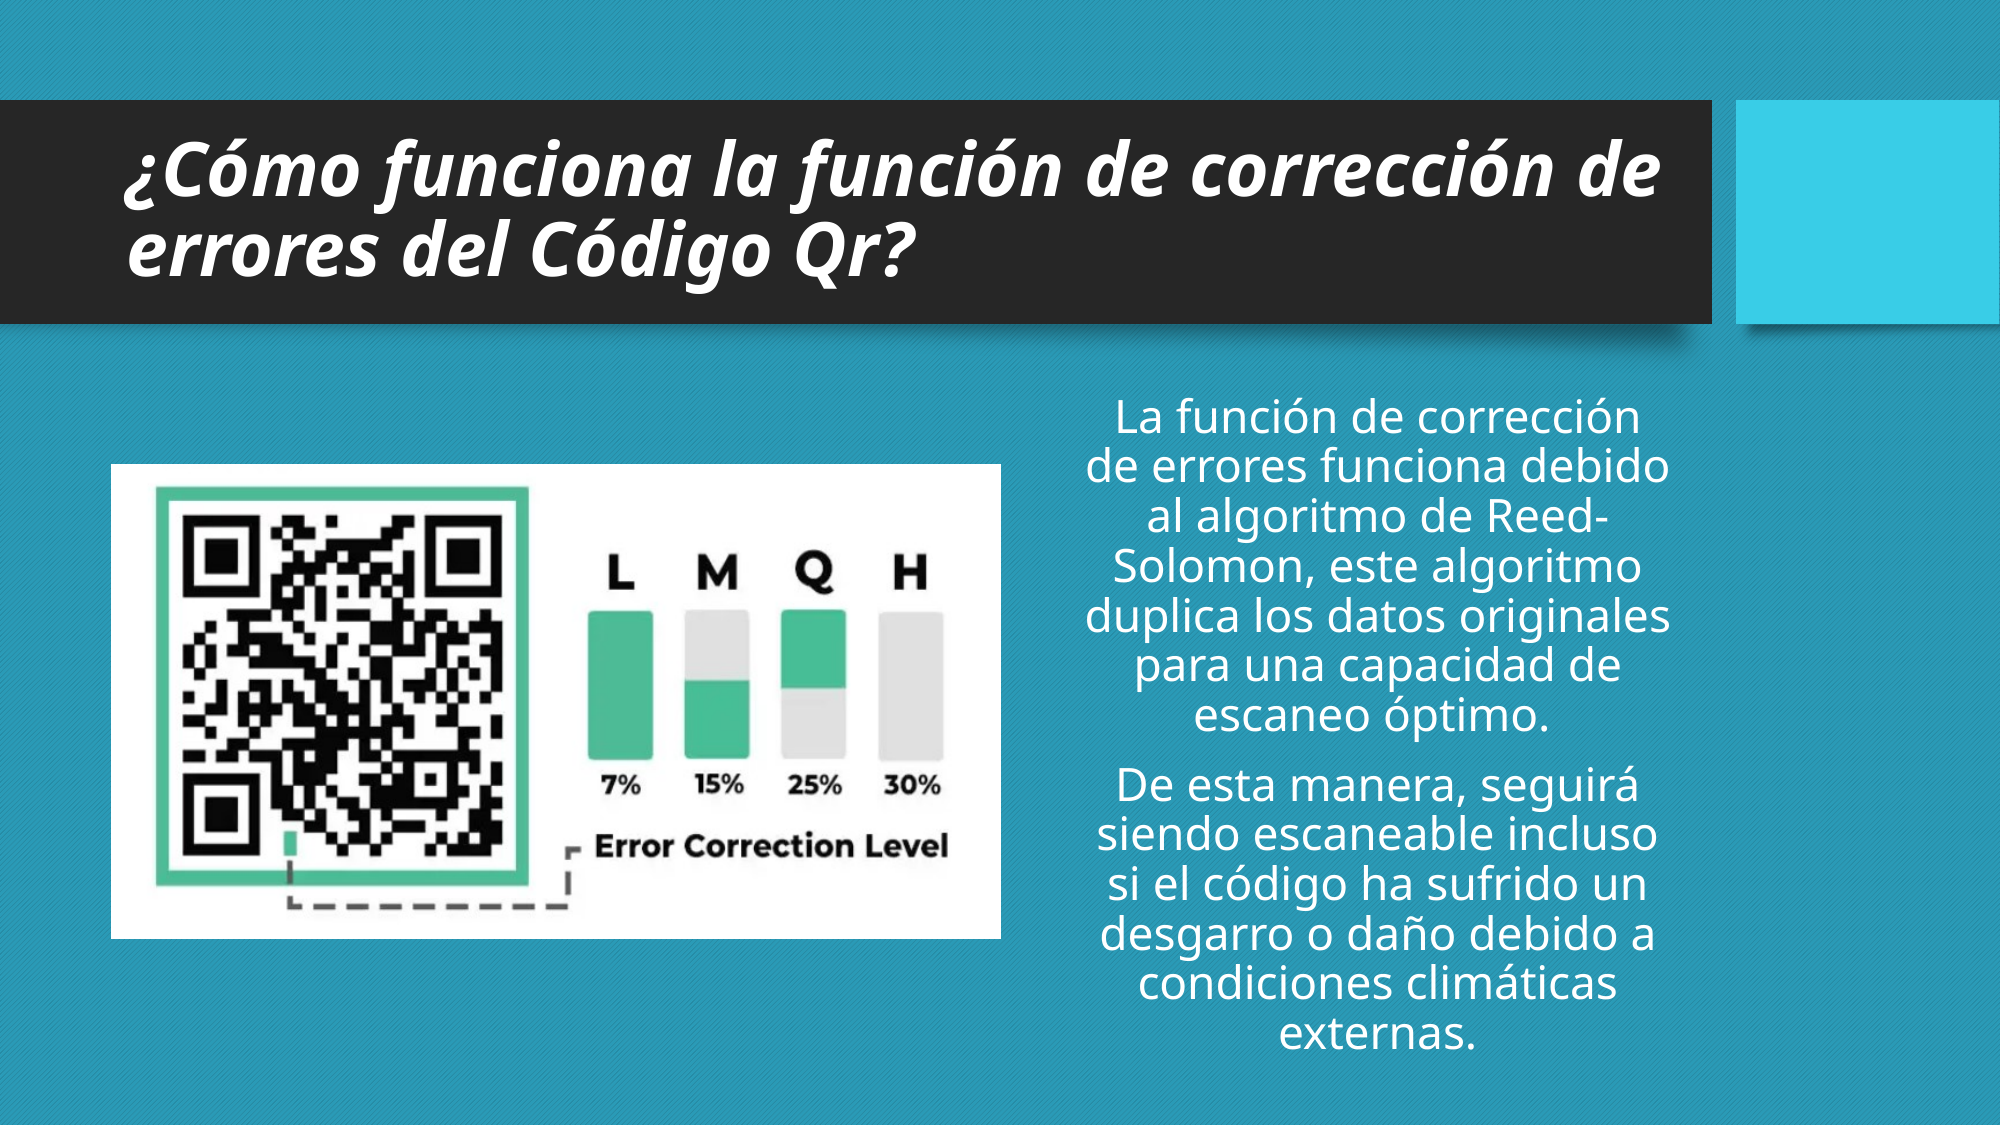

# ¿Cómo funciona la función de corrección de errores del Código Qr?
La función de corrección de errores funciona debido al algoritmo de Reed-Solomon, este algoritmo duplica los datos originales para una capacidad de escaneo óptimo.
De esta manera, seguirá siendo escaneable incluso si el código ha sufrido un desgarro o daño debido a condiciones climáticas externas.